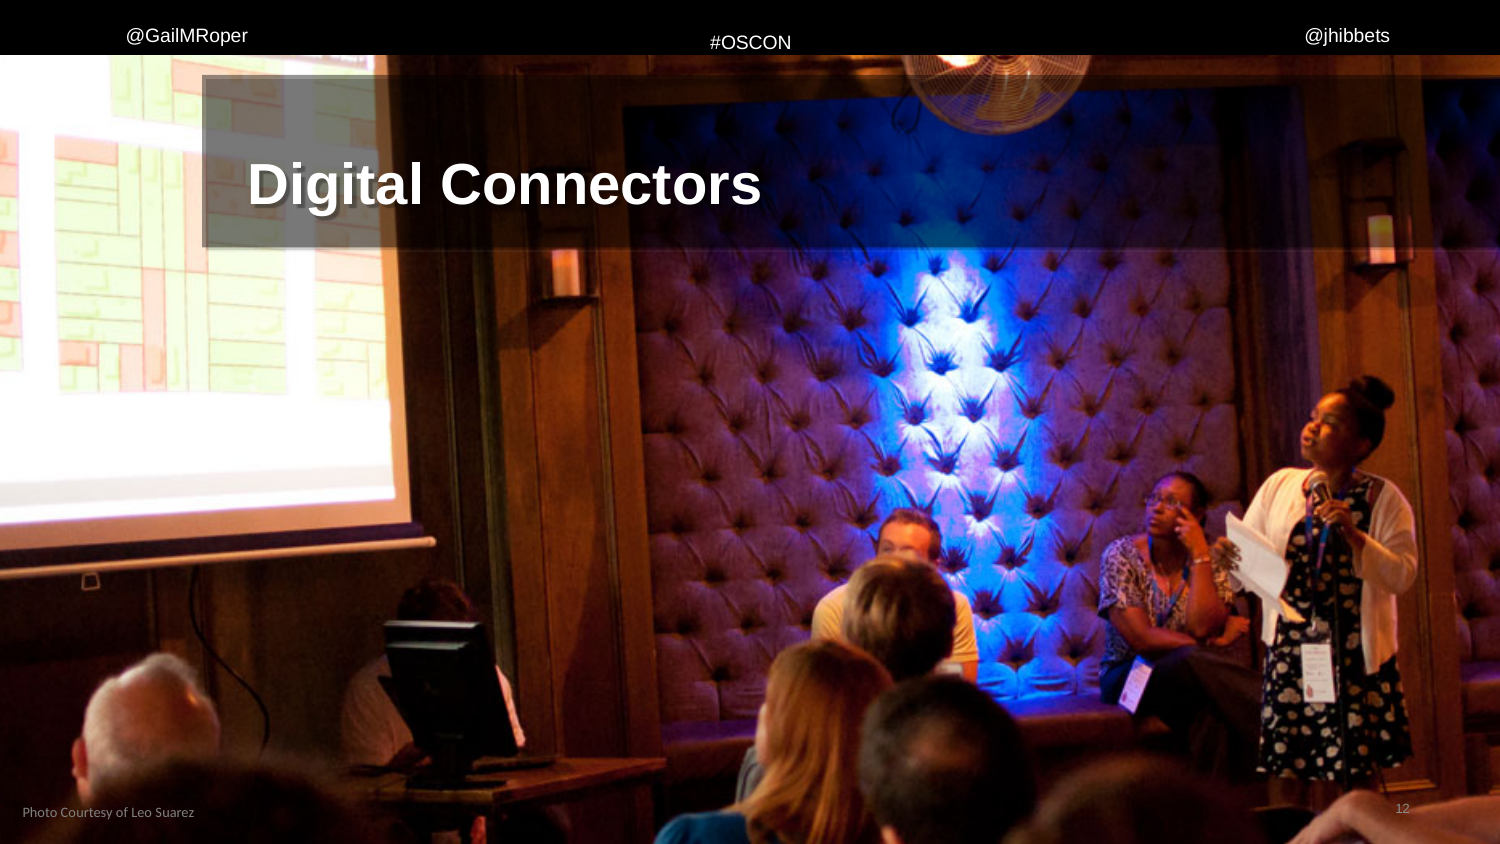

Digital Connectors
Photo Courtesy of Leo Suarez